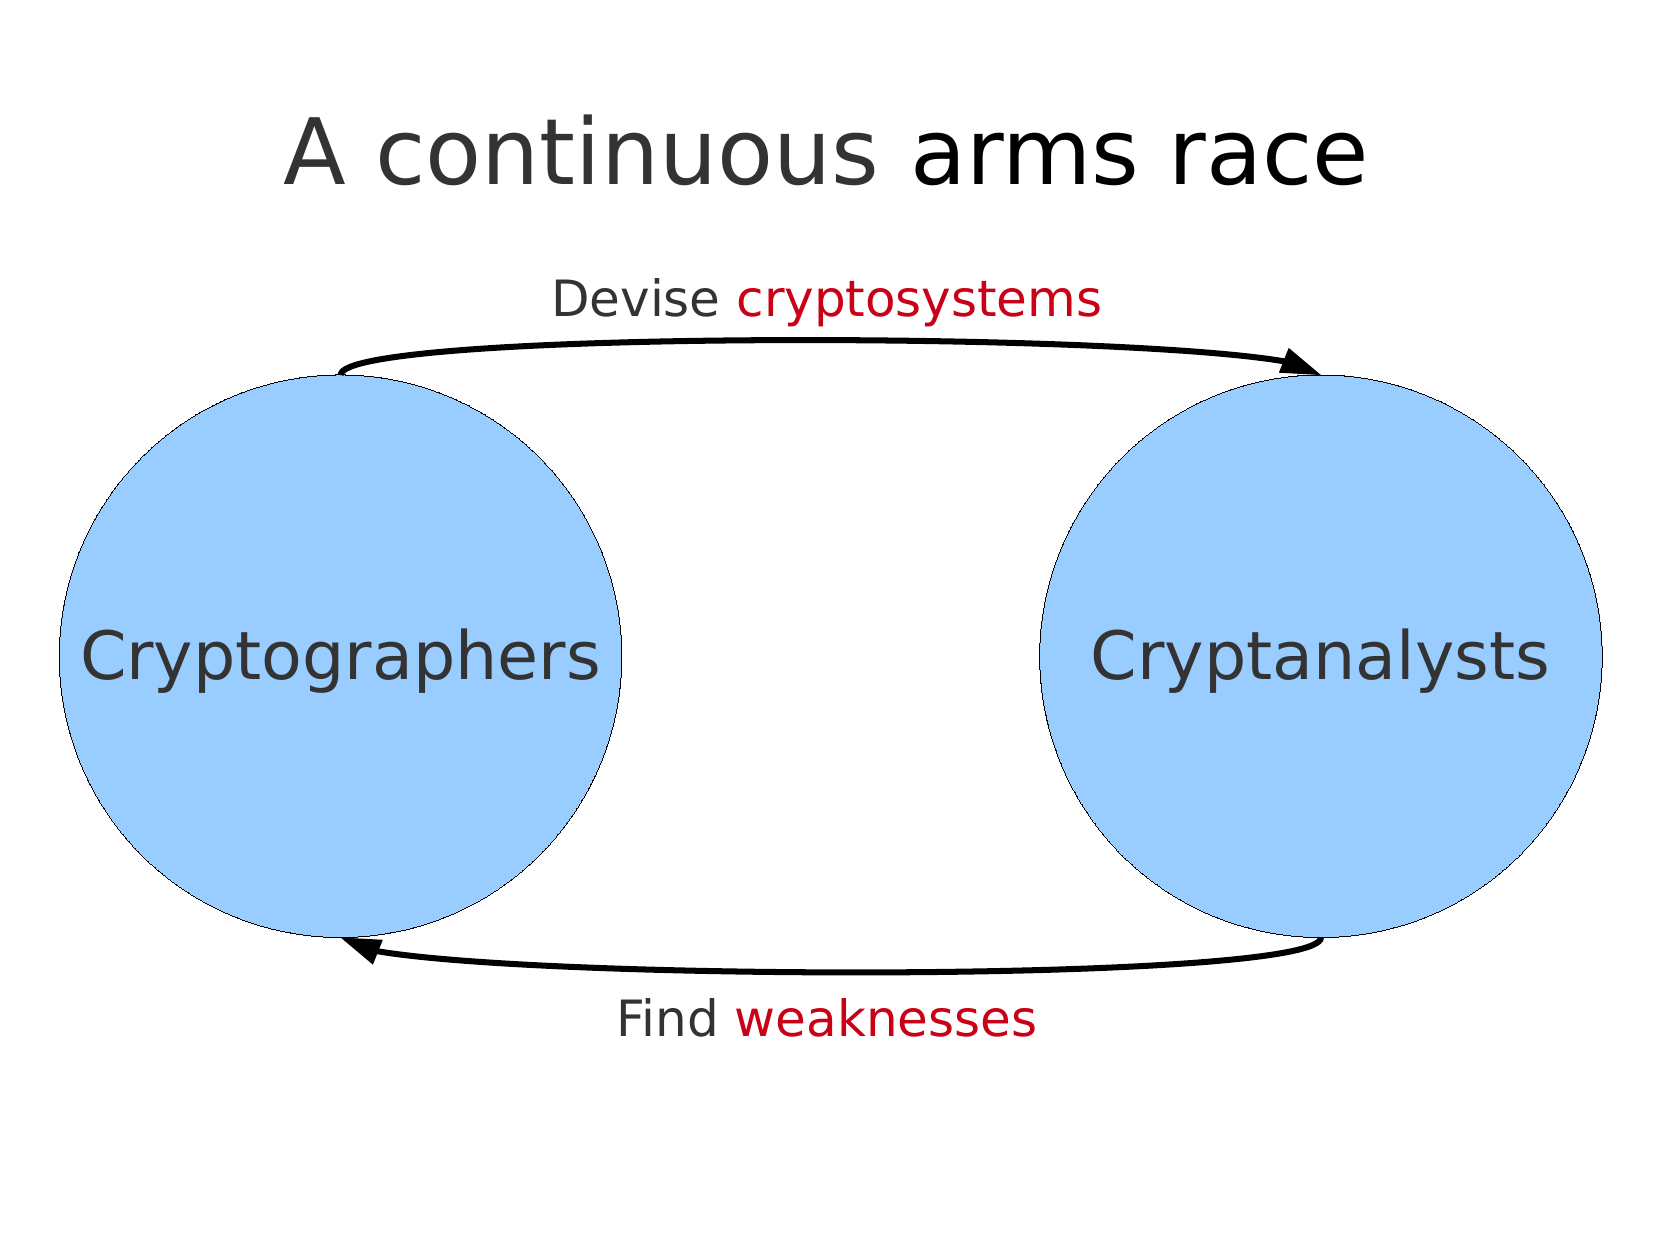

# A continuous arms race
Devise cryptosystems
Cryptographers
Cryptanalysts
Find weaknesses